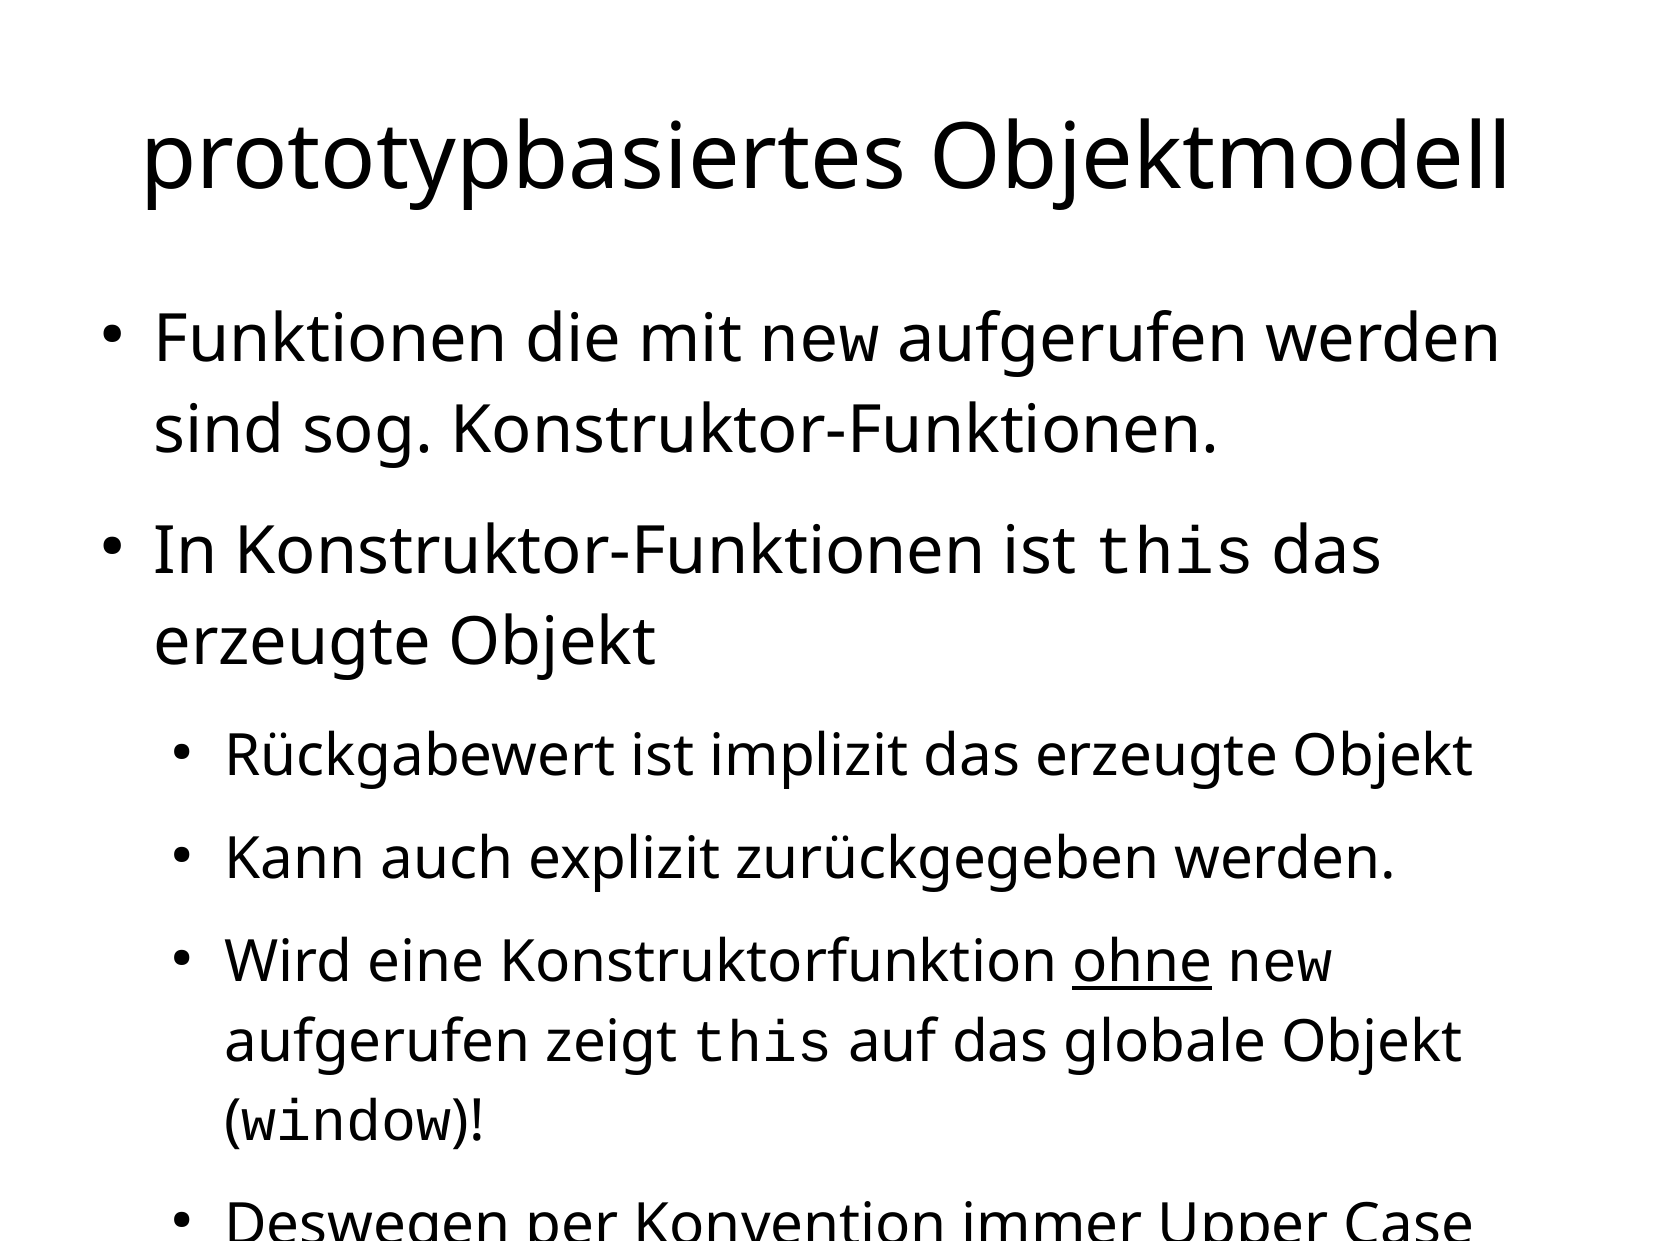

# prototypbasiertes Objektmodell
Funktionen die mit new aufgerufen werden sind sog. Konstruktor-Funktionen.
In Konstruktor-Funktionen ist this das erzeugte Objekt
Rückgabewert ist implizit das erzeugte Objekt
Kann auch explizit zurückgegeben werden.
Wird eine Konstruktorfunktion ohne new aufgerufen zeigt this auf das globale Objekt (window)!
Deswegen per Konvention immer Upper Case First!